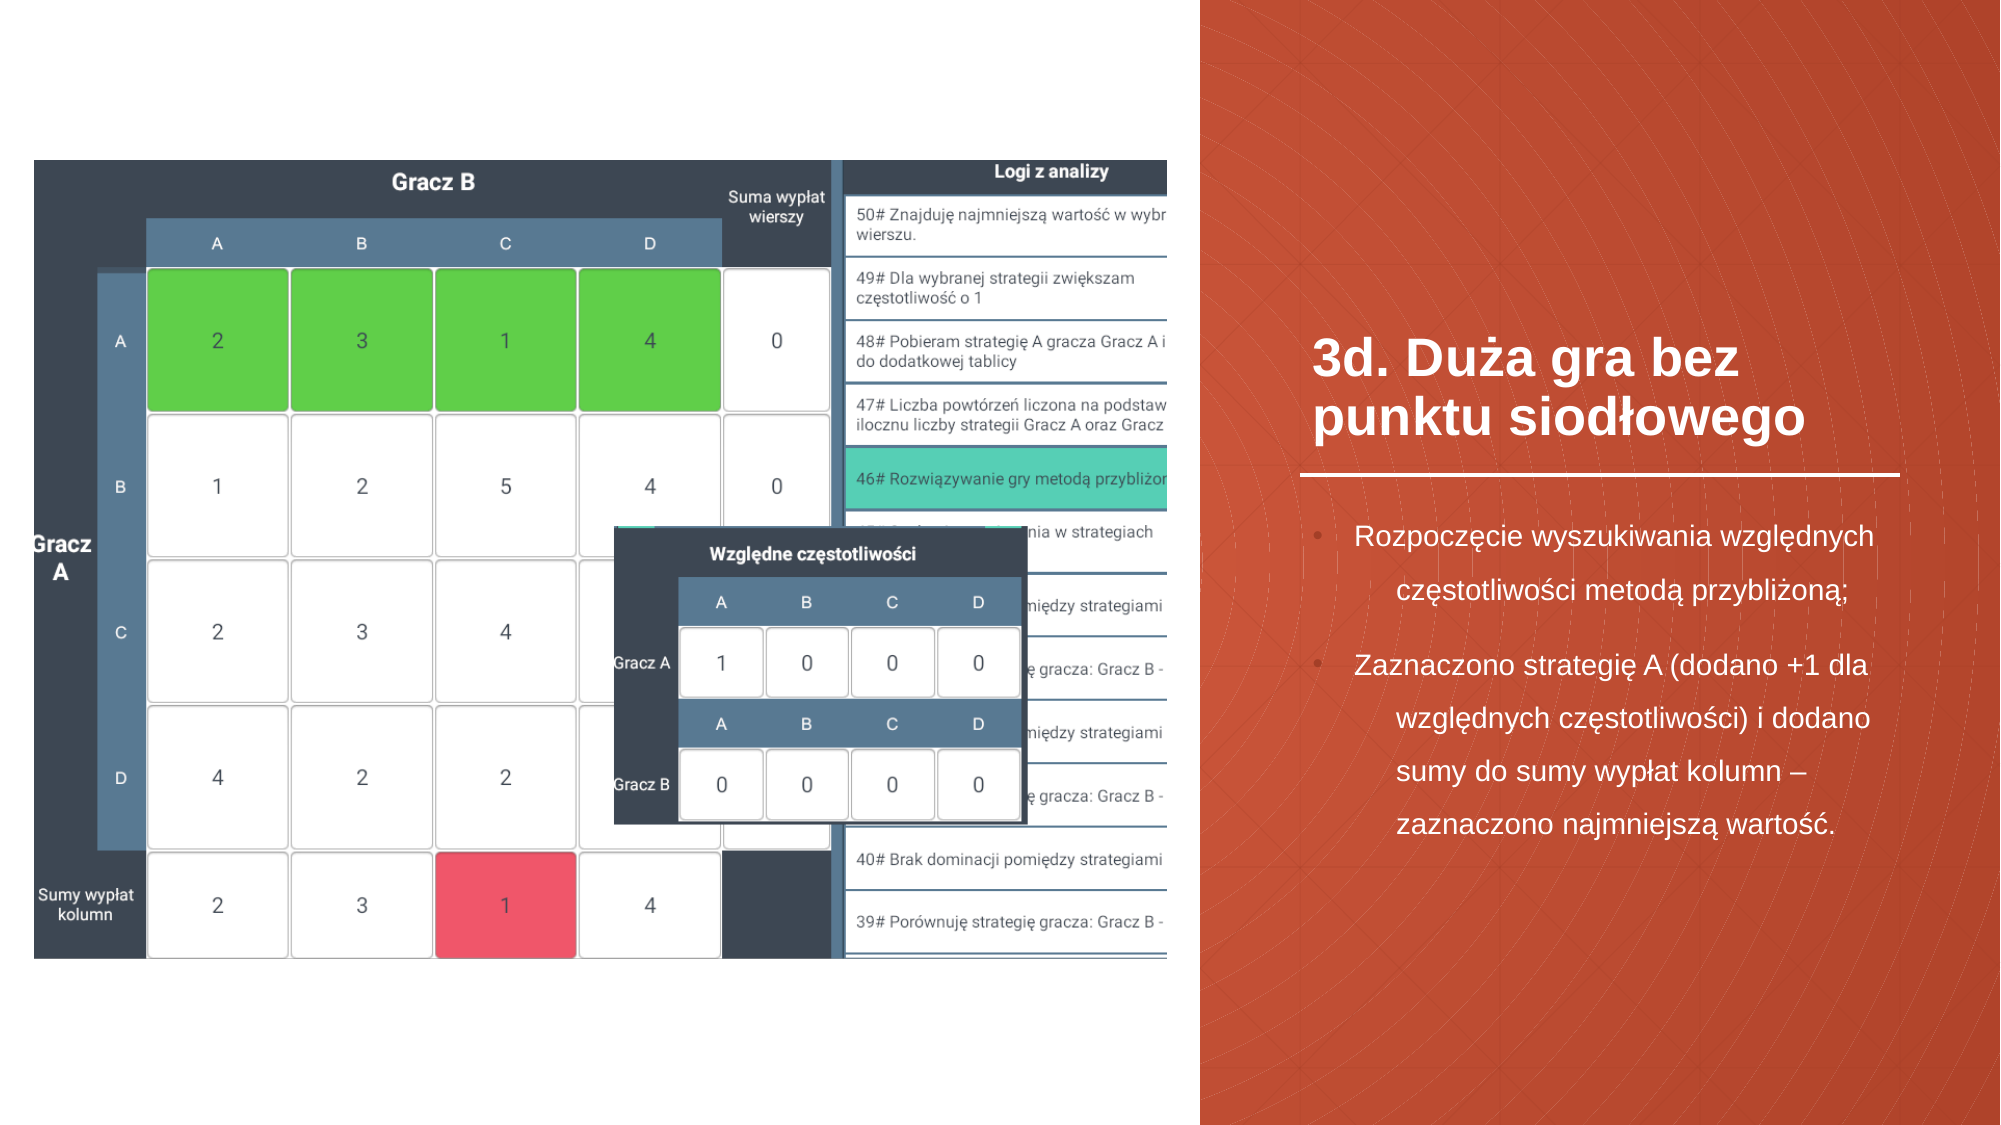

# 3d. Duża gra bez punktu siodłowego
Rozpoczęcie wyszukiwania względnych częstotliwości metodą przybliżoną;
Zaznaczono strategię A (dodano +1 dla względnych częstotliwości) i dodano sumy do sumy wypłat kolumn – zaznaczono najmniejszą wartość.